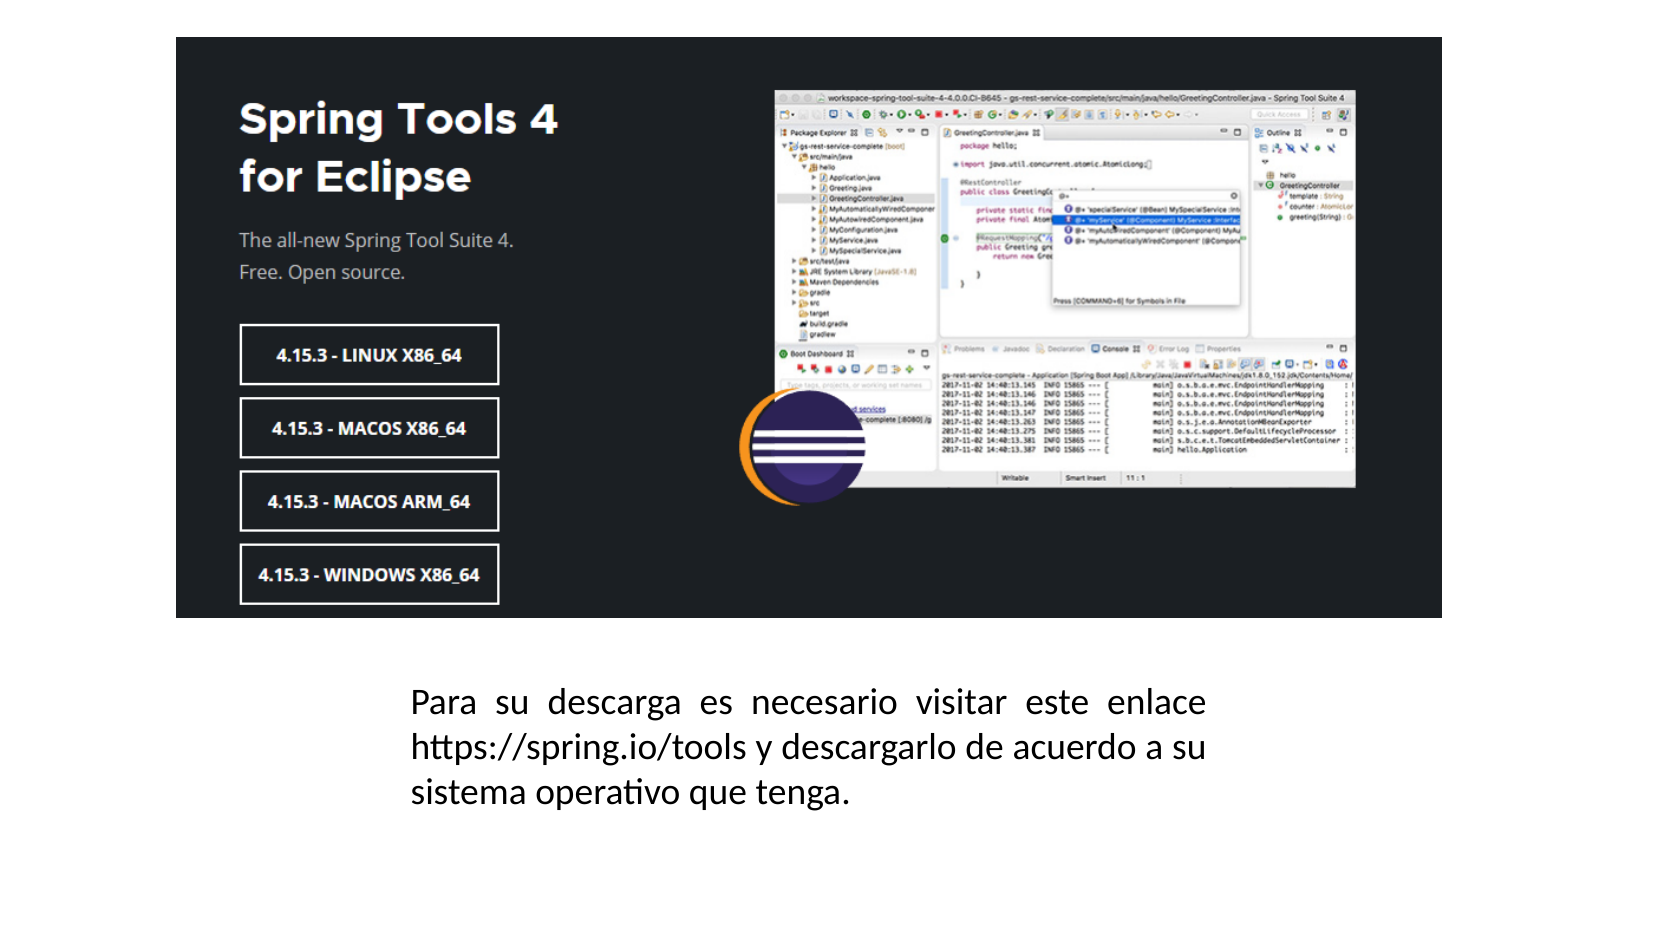

Para su descarga es necesario visitar este enlace https://spring.io/tools y descargarlo de acuerdo a su sistema operativo que tenga.